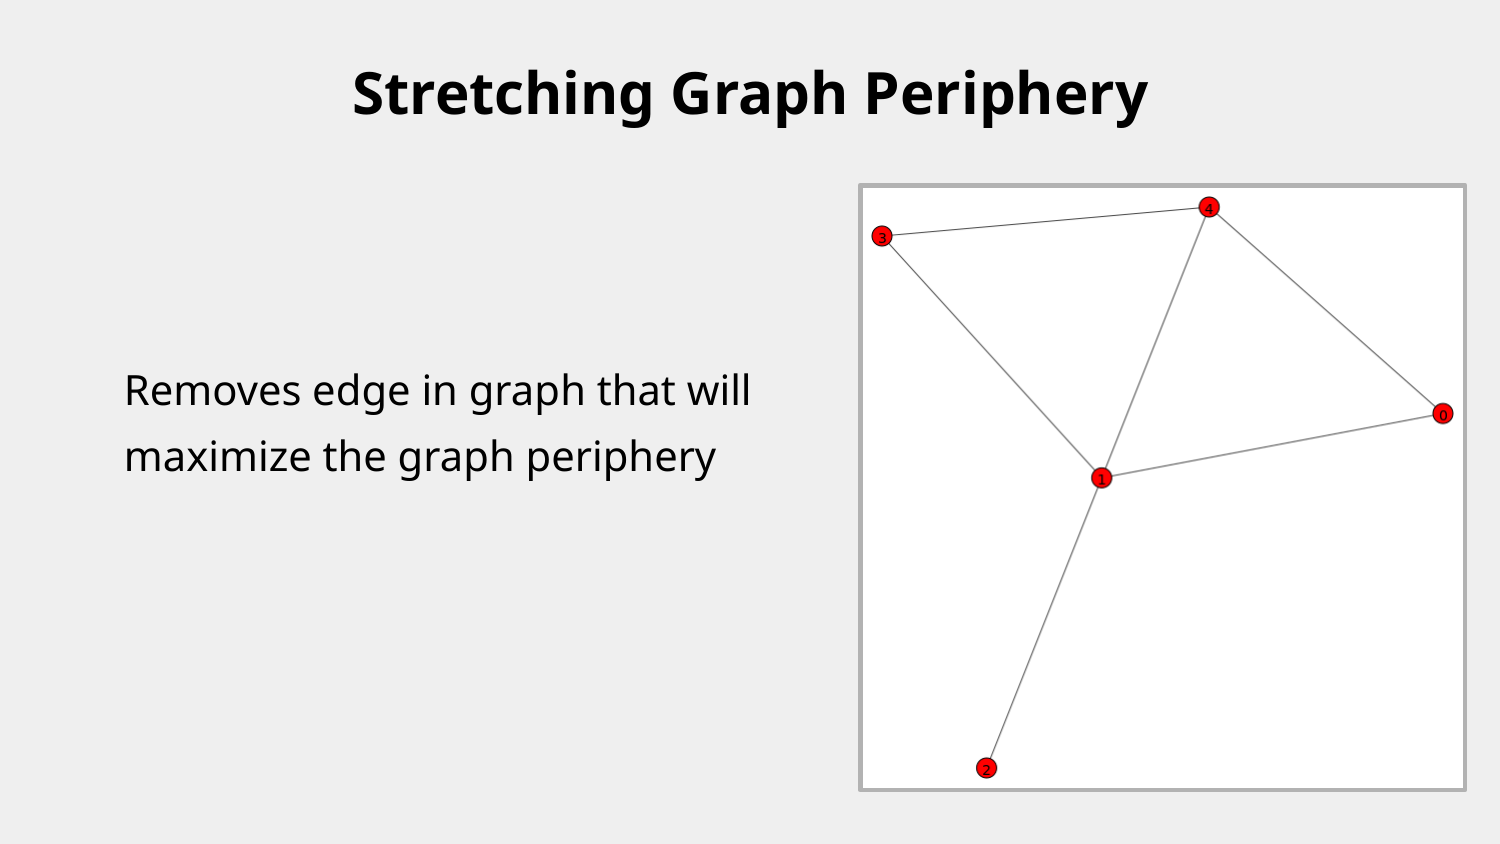

# Stretching Graph Periphery
Removes edge in graph that will maximize the graph periphery